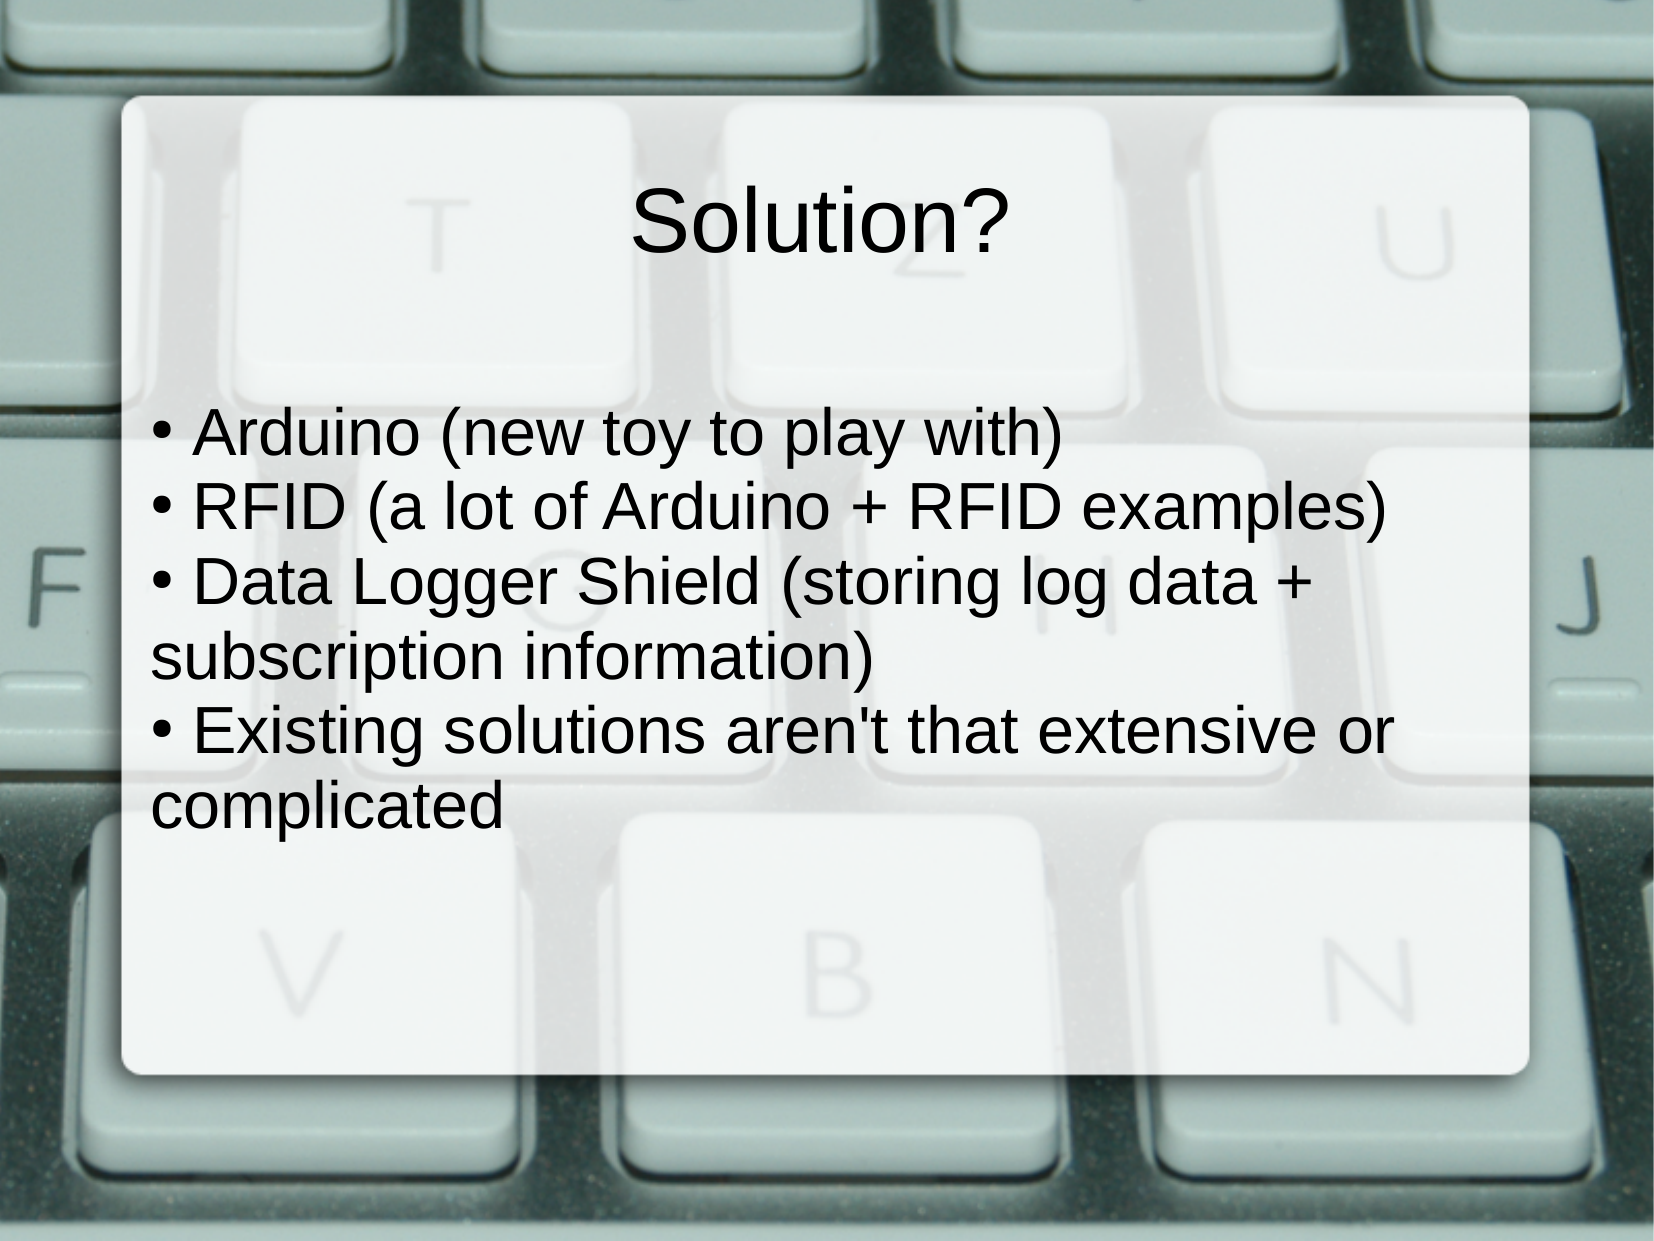

# Solution?
 Arduino (new toy to play with)
 RFID (a lot of Arduino + RFID examples)
 Data Logger Shield (storing log data + subscription information)
 Existing solutions aren't that extensive or complicated